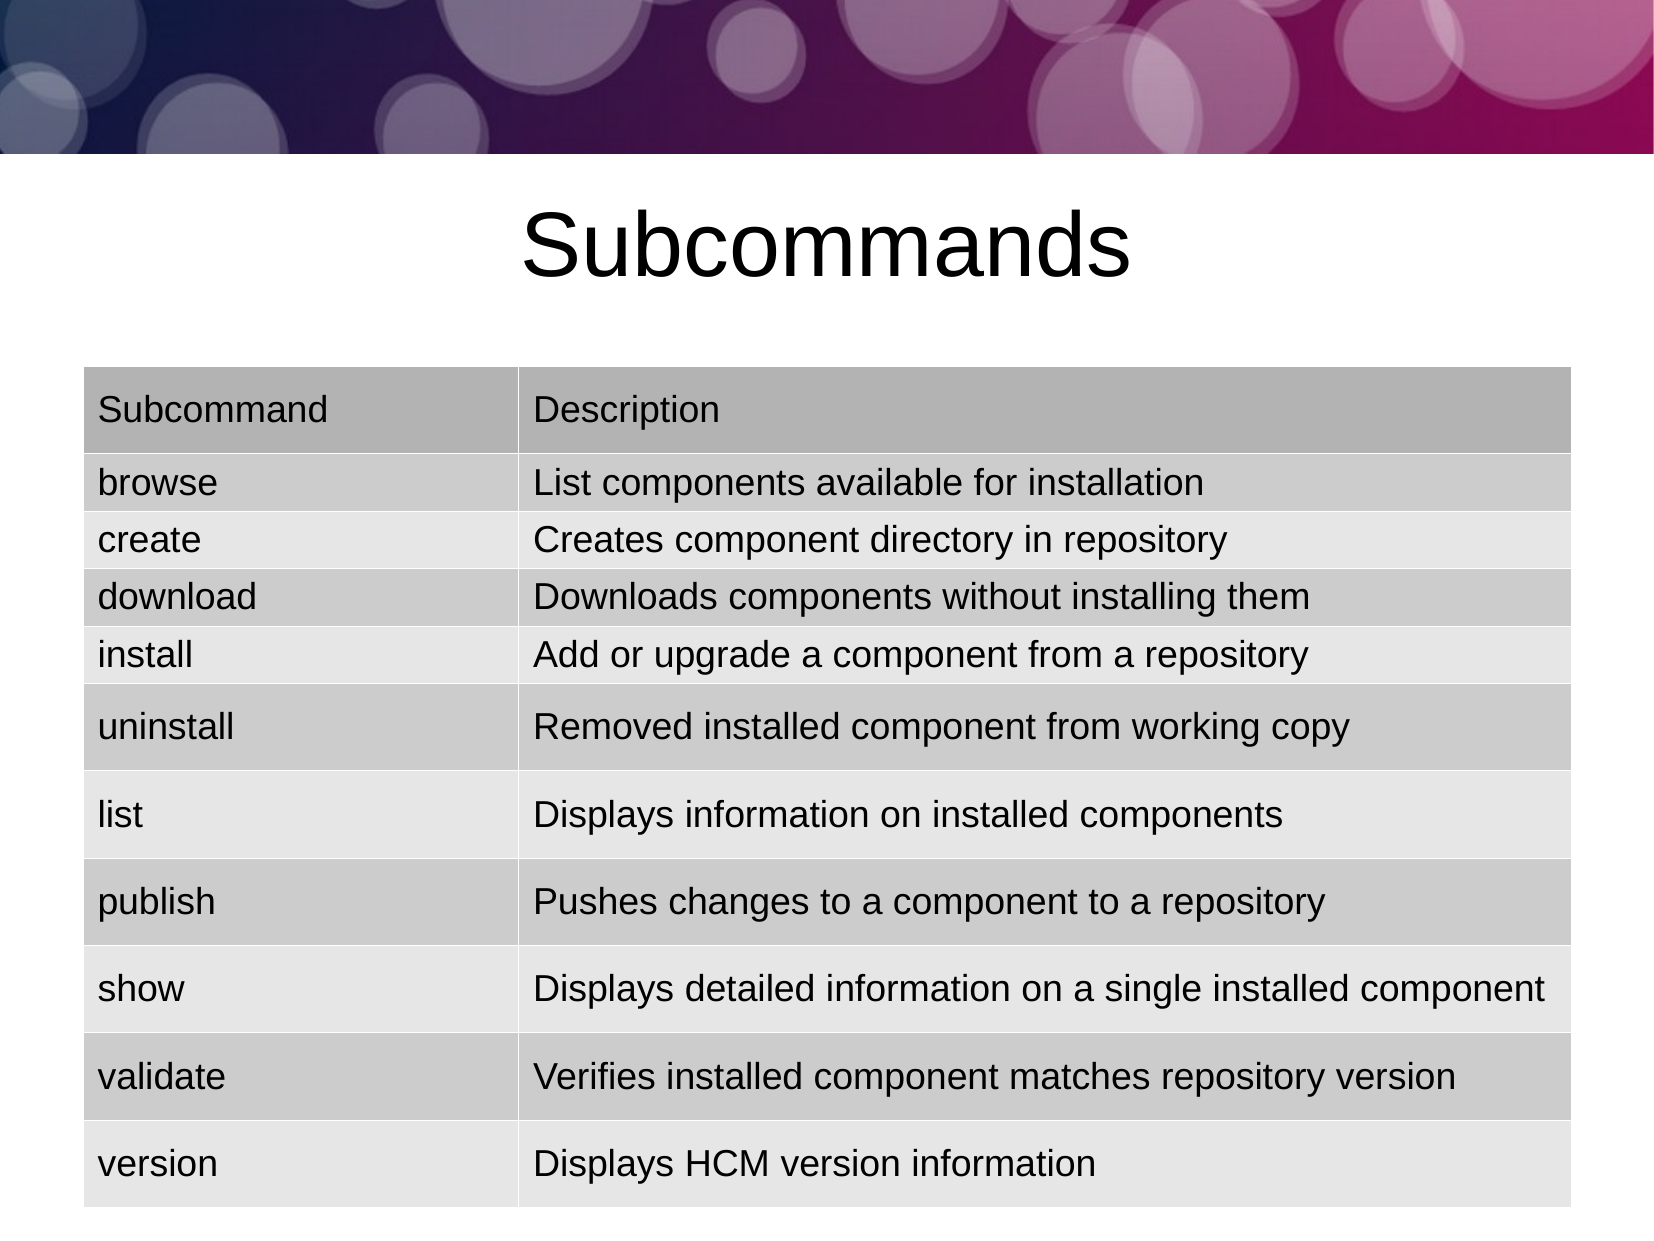

# Subcommands
| Subcommand | Description |
| --- | --- |
| browse | List components available for installation |
| create | Creates component directory in repository |
| download | Downloads components without installing them |
| install | Add or upgrade a component from a repository |
| uninstall | Removed installed component from working copy |
| list | Displays information on installed components |
| publish | Pushes changes to a component to a repository |
| show | Displays detailed information on a single installed component |
| validate | Verifies installed component matches repository version |
| version | Displays HCM version information |